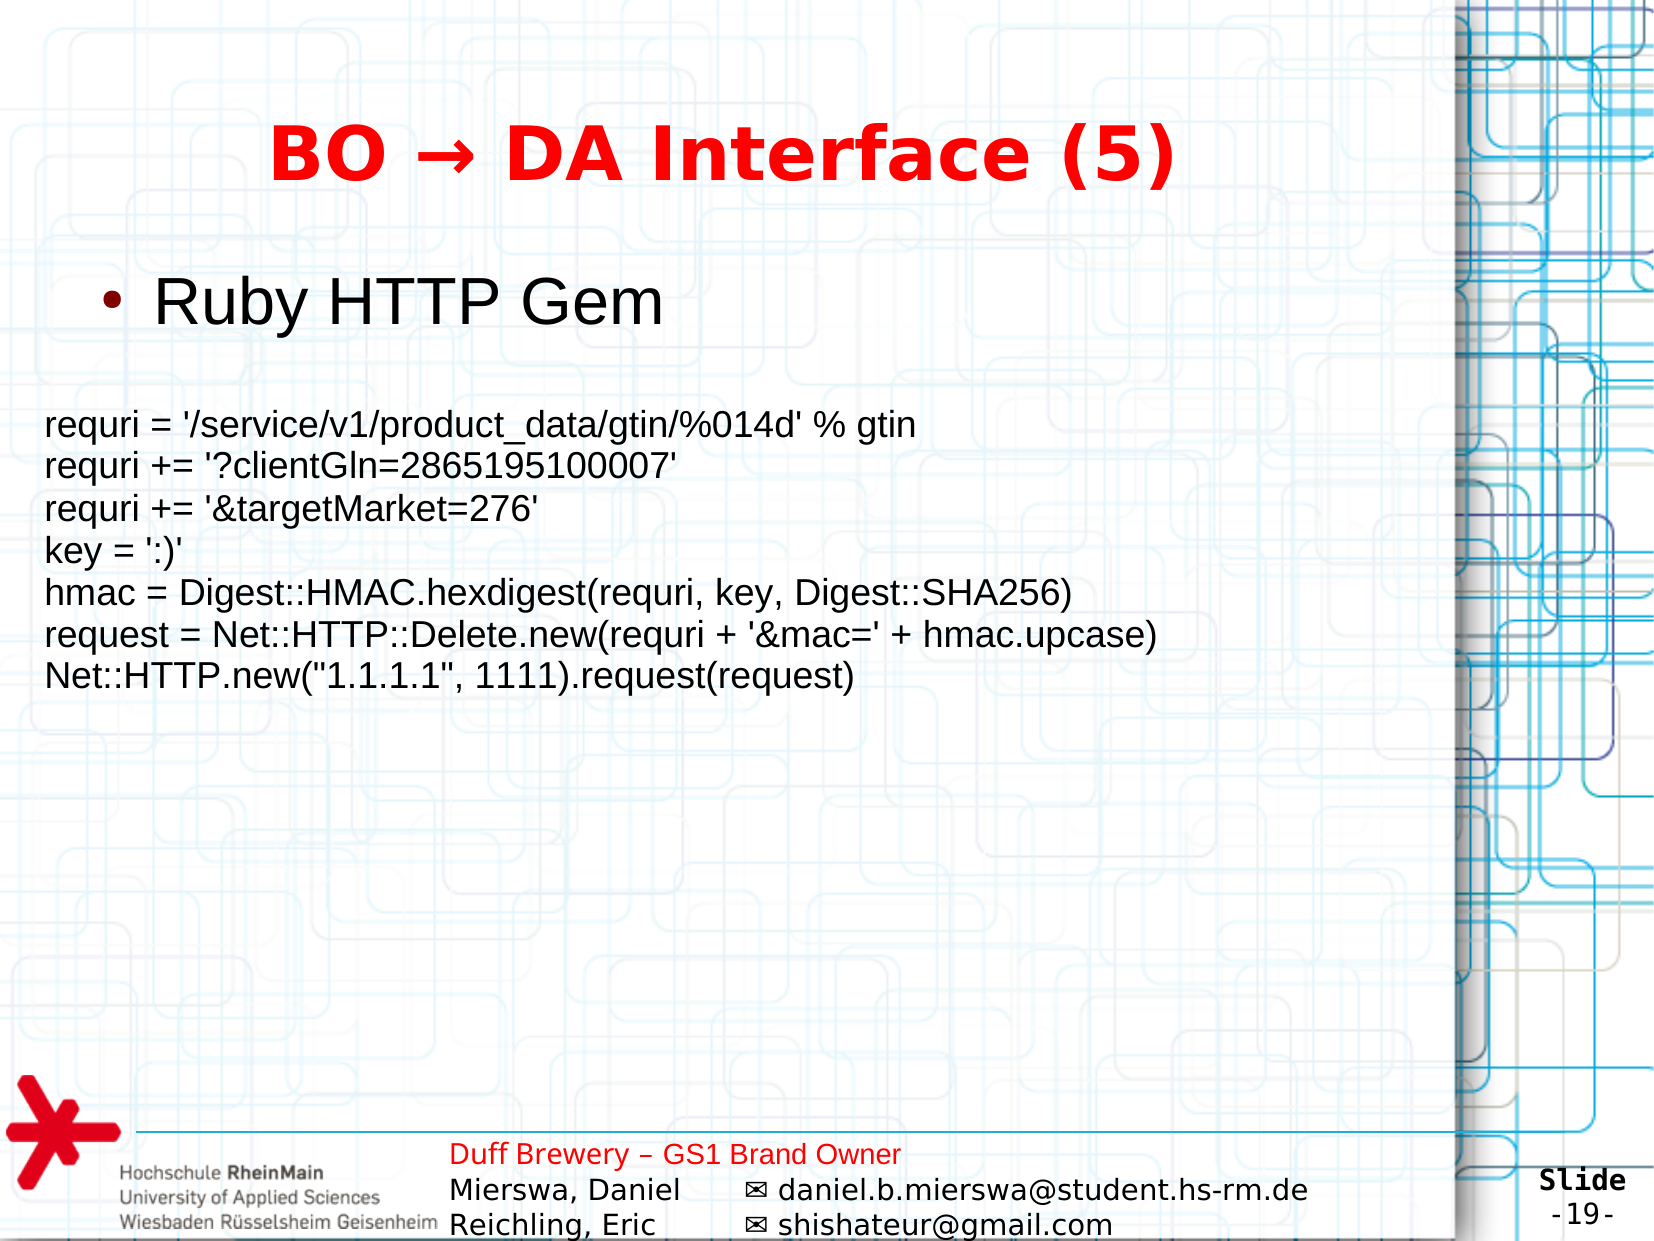

# BO → DA Interface (5)
Ruby HTTP Gem
requri = '/service/v1/product_data/gtin/%014d' % gtin
requri += '?clientGln=2865195100007'
requri += '&targetMarket=276'
key = ':)'
hmac = Digest::HMAC.hexdigest(requri, key, Digest::SHA256)
request = Net::HTTP::Delete.new(requri + '&mac=' + hmac.upcase)
Net::HTTP.new("1.1.1.1", 1111).request(request)
19